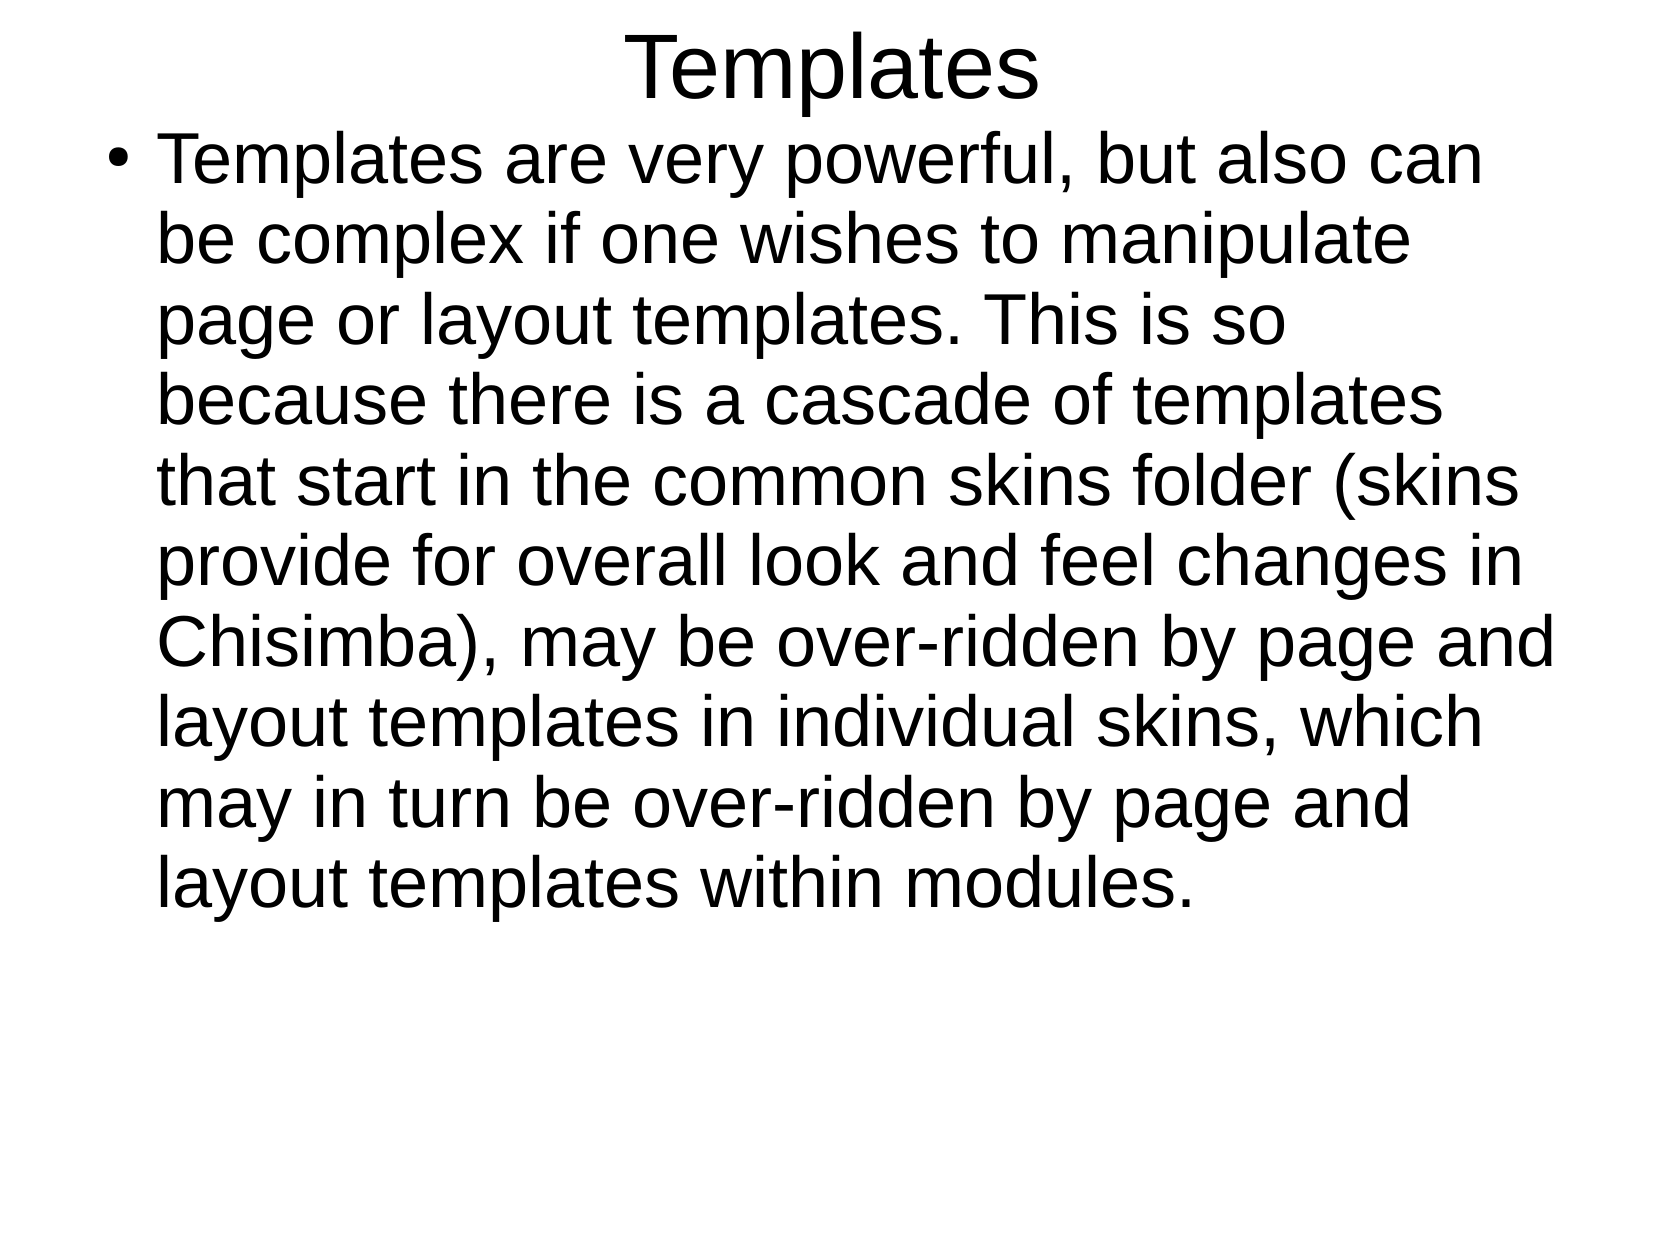

# Templates
Templates are very powerful, but also can be complex if one wishes to manipulate page or layout templates. This is so because there is a cascade of templates that start in the common skins folder (skins provide for overall look and feel changes in Chisimba), may be over-ridden by page and layout templates in individual skins, which may in turn be over-ridden by page and layout templates within modules.